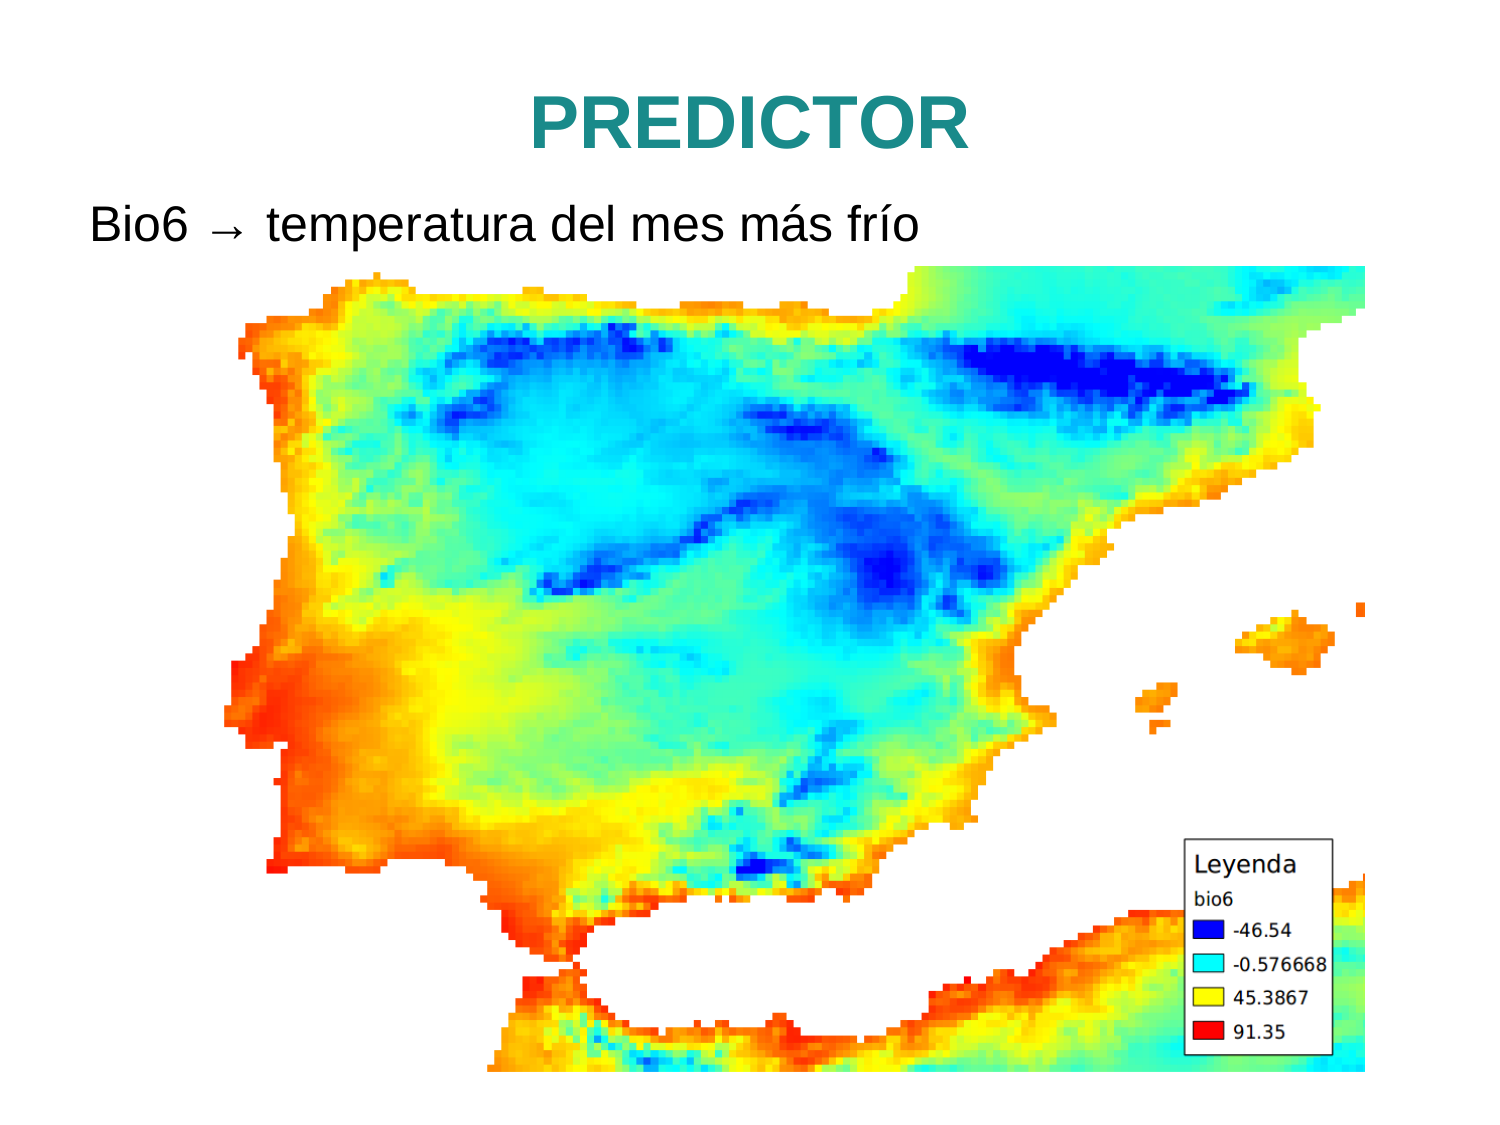

# PREDICTOR
Bio6 → temperatura del mes más frío